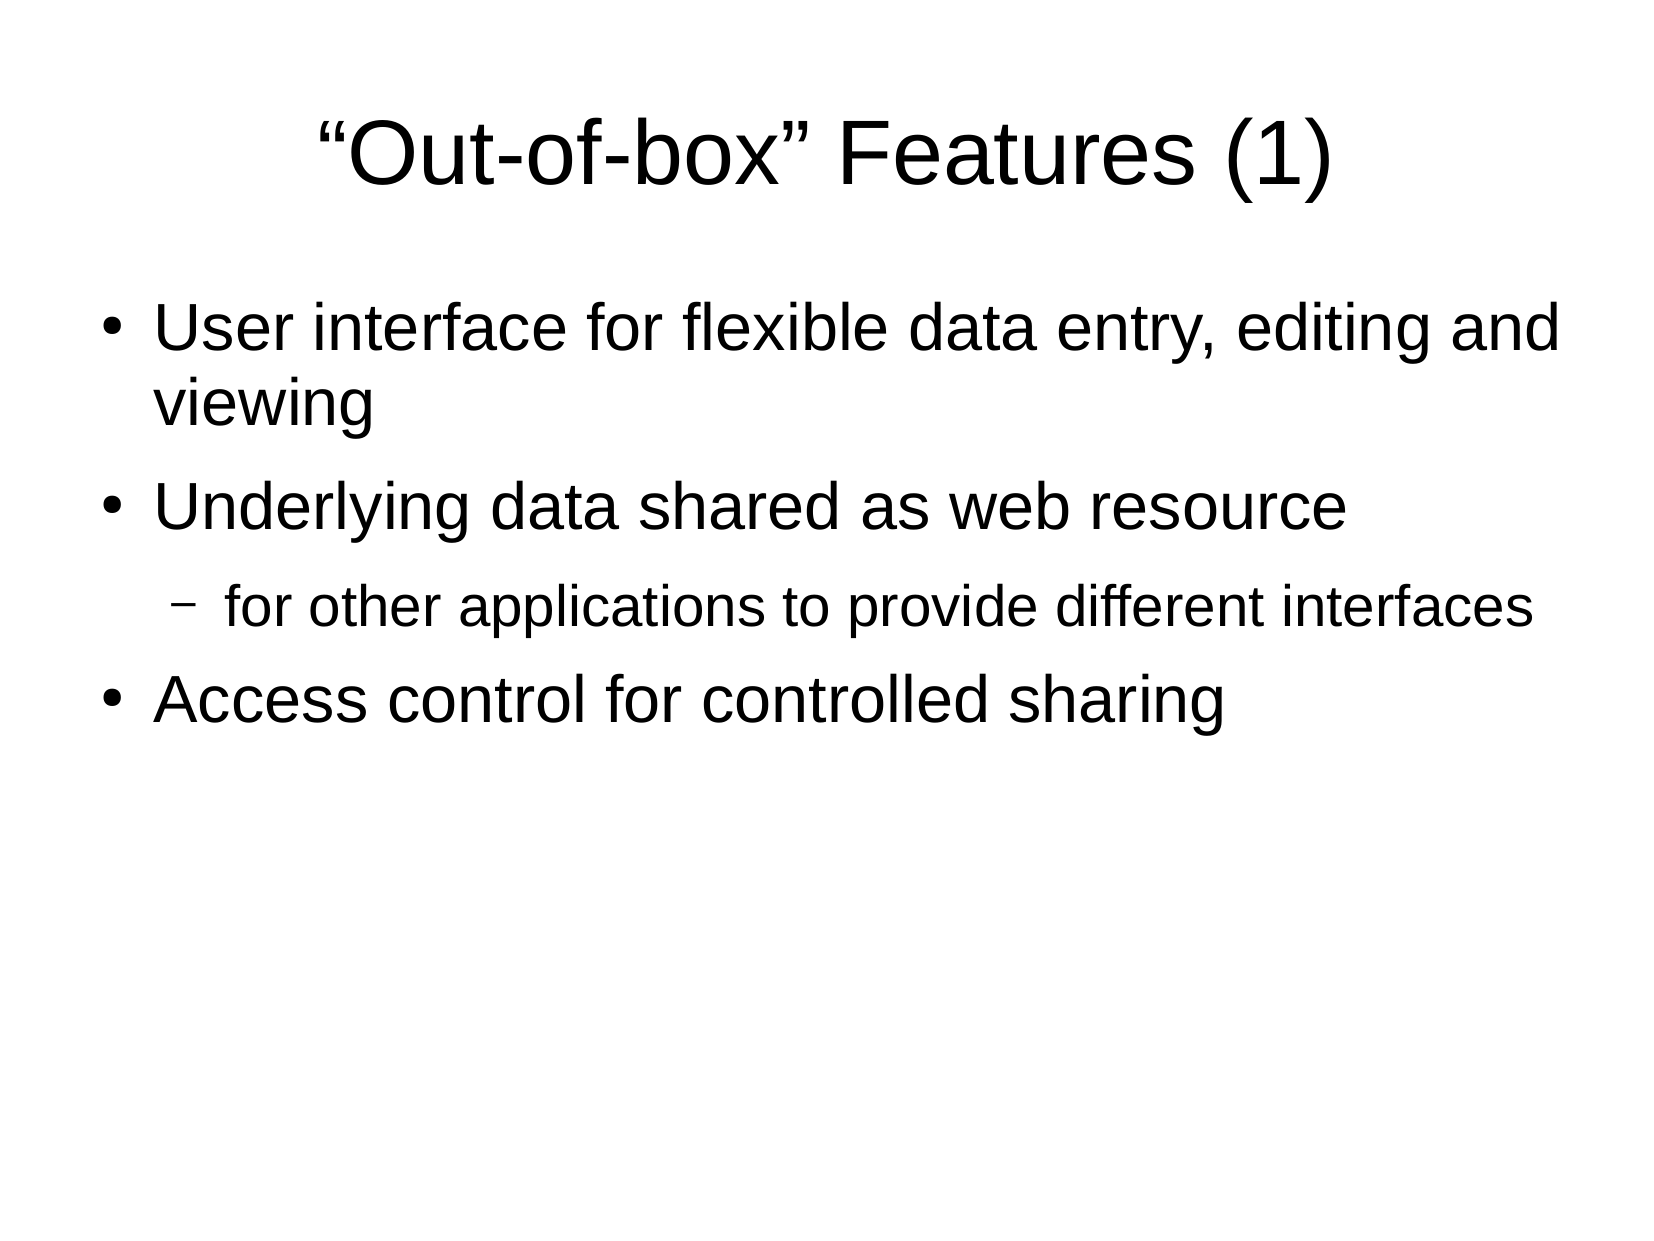

# “Out-of-box” Features (1)
User interface for flexible data entry, editing and viewing
Underlying data shared as web resource
for other applications to provide different interfaces
Access control for controlled sharing